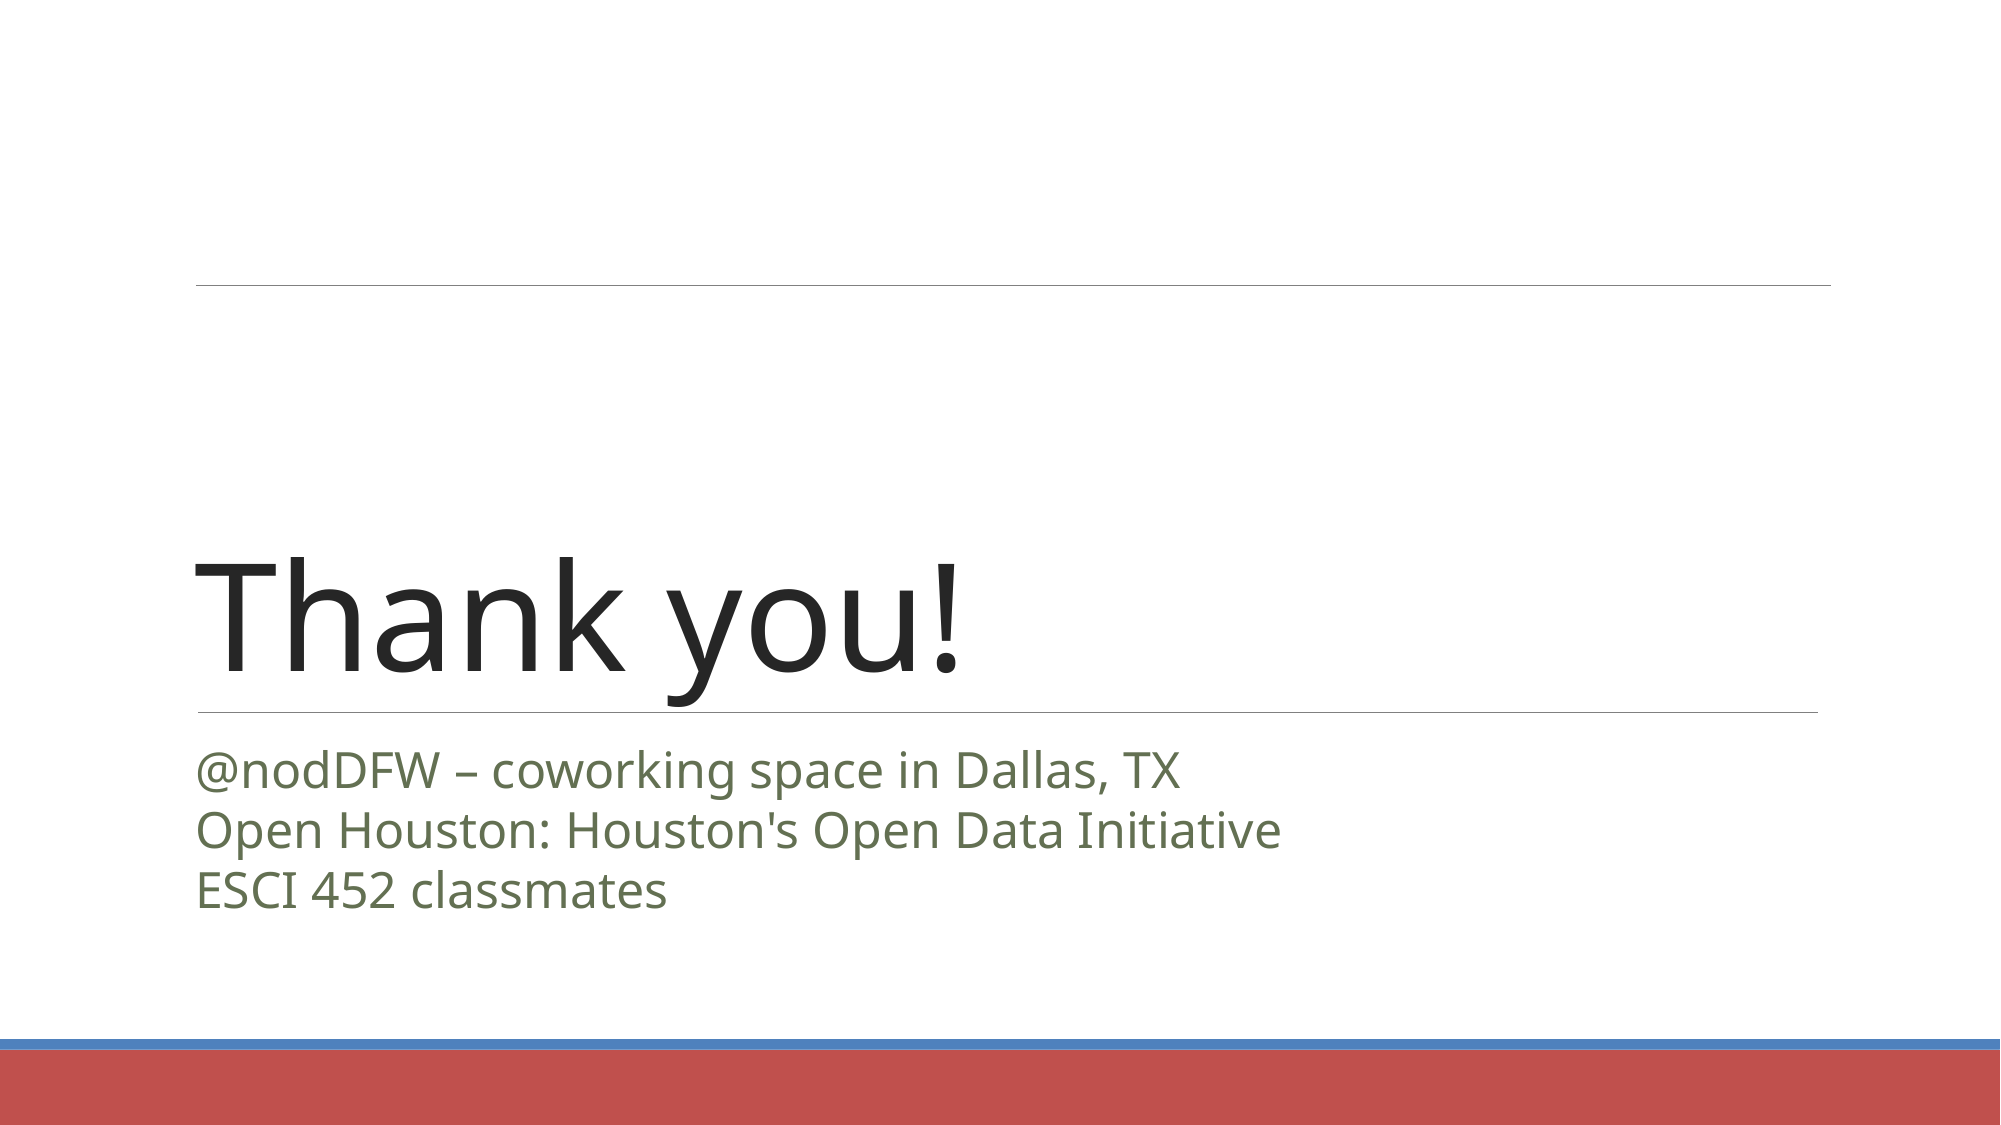

Thank you!
@nodDFW – coworking space in Dallas, TX
Open Houston: Houston's Open Data Initiative
ESCI 452 classmates